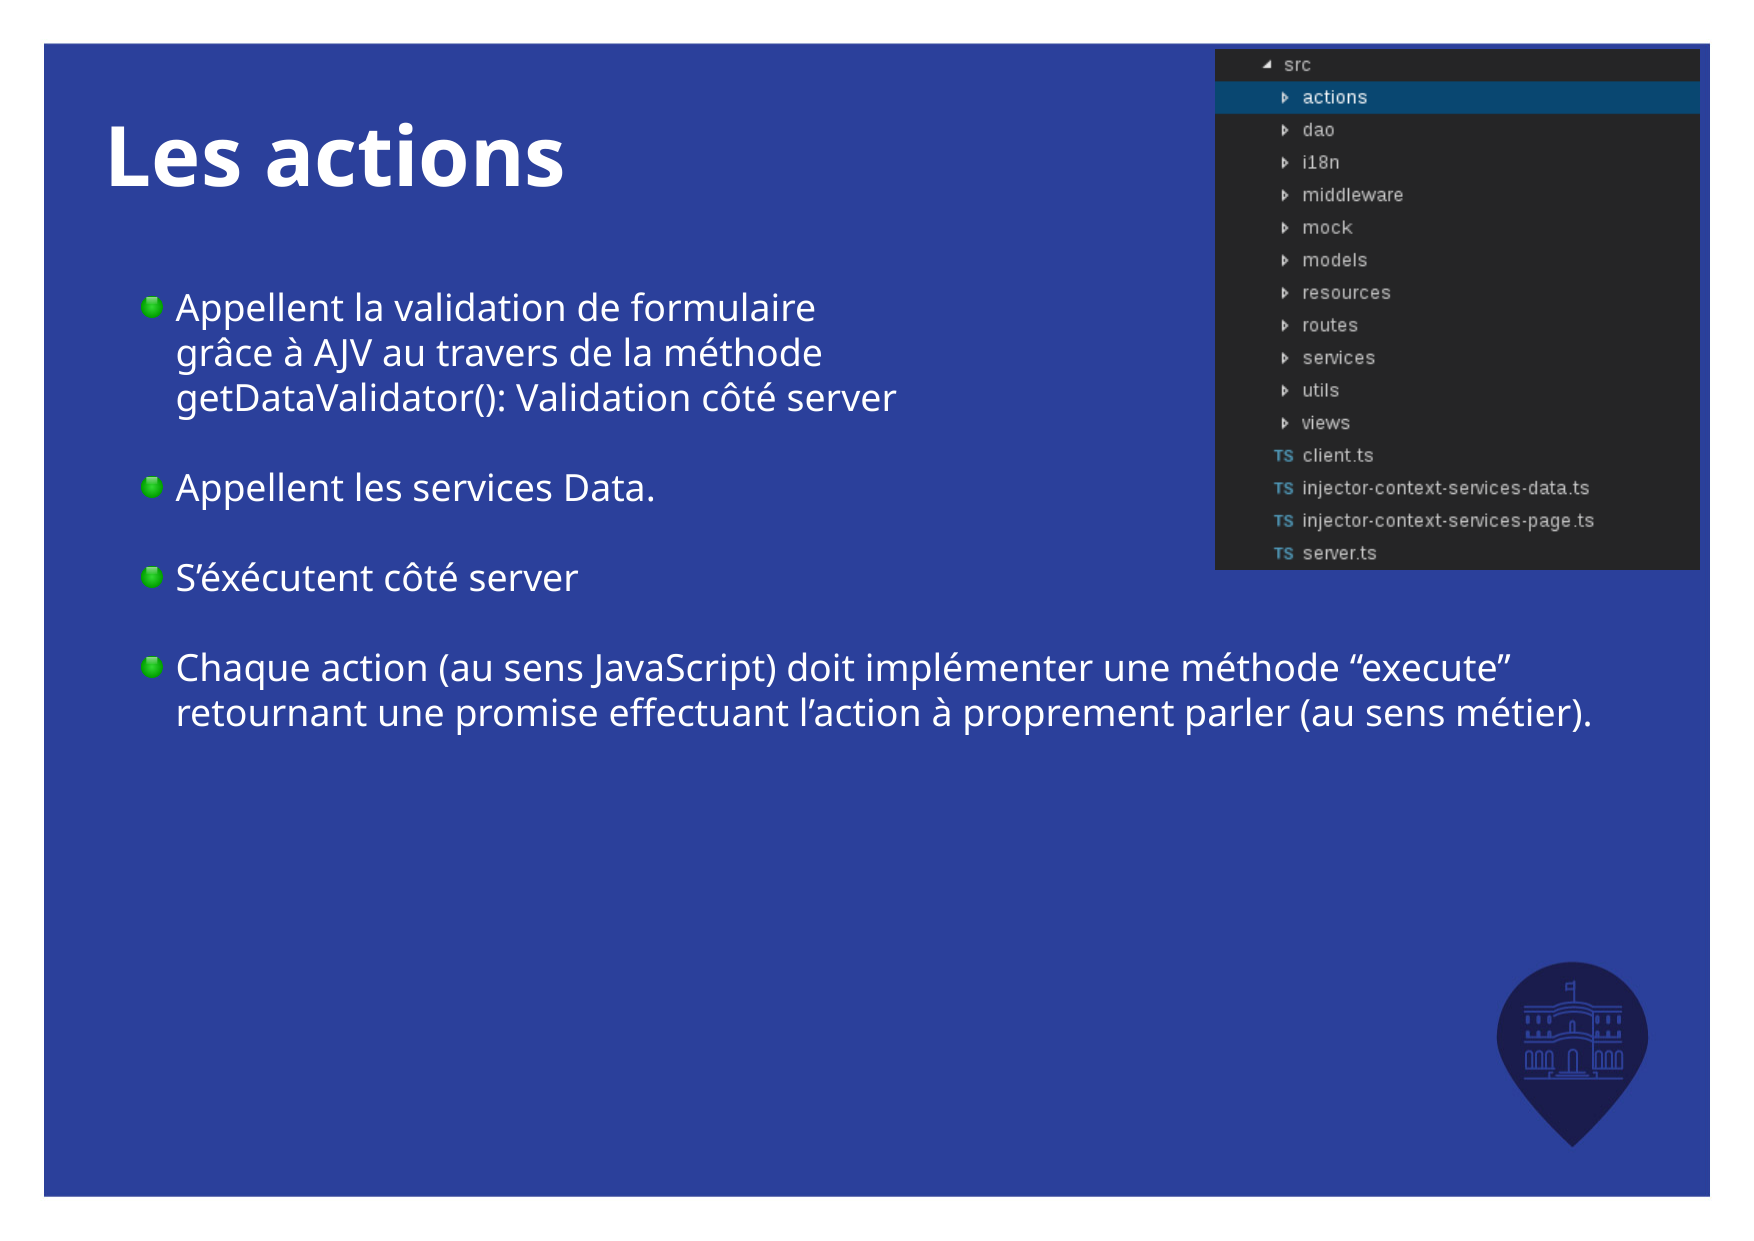

# Les actions
Appellent la validation de formulaire
grâce à AJV au travers de la méthode
getDataValidator(): Validation côté server
Appellent les services Data.
S’éxécutent côté server
Chaque action (au sens JavaScript) doit implémenter une méthode “execute” retournant une promise effectuant l’action à proprement parler (au sens métier).